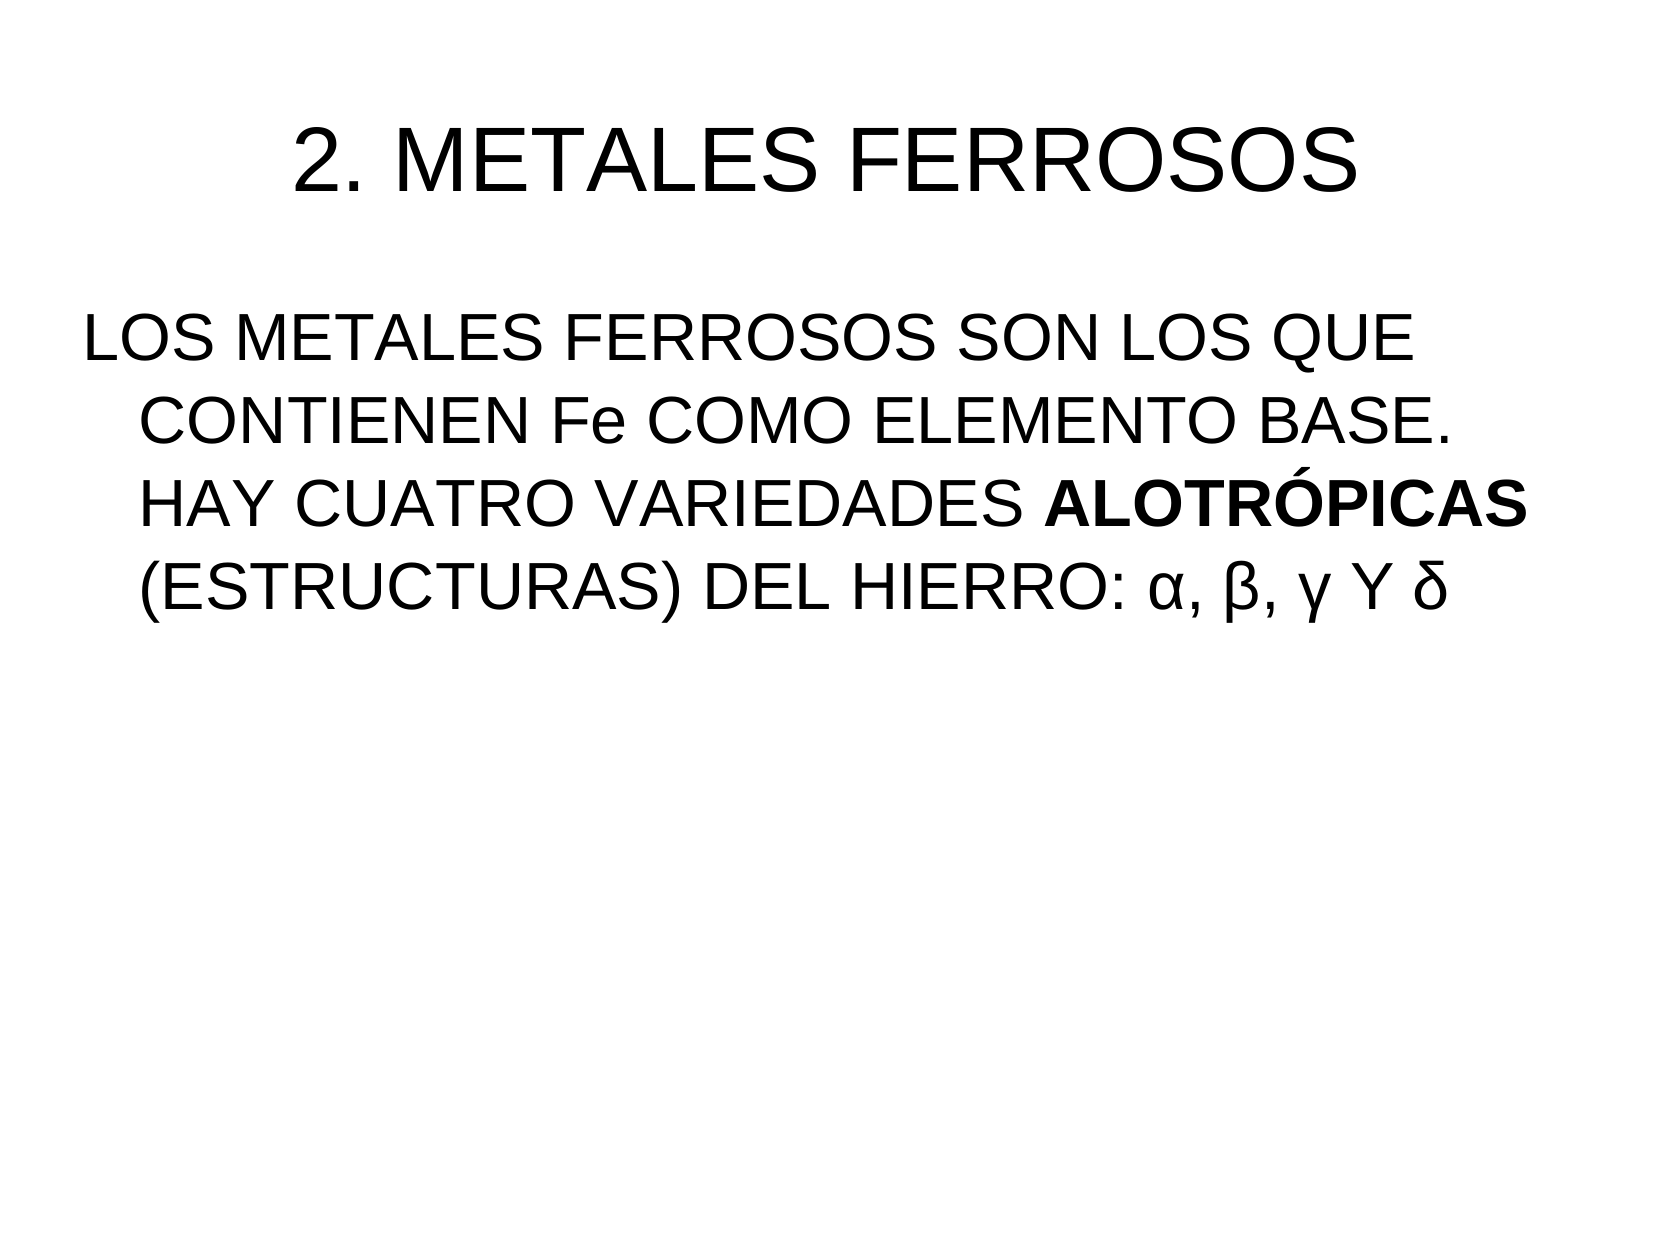

# 2. METALES FERROSOS
LOS METALES FERROSOS SON LOS QUE CONTIENEN Fe COMO ELEMENTO BASE. HAY CUATRO VARIEDADES ALOTRÓPICAS (ESTRUCTURAS) DEL HIERRO: α, β, γ Y δ